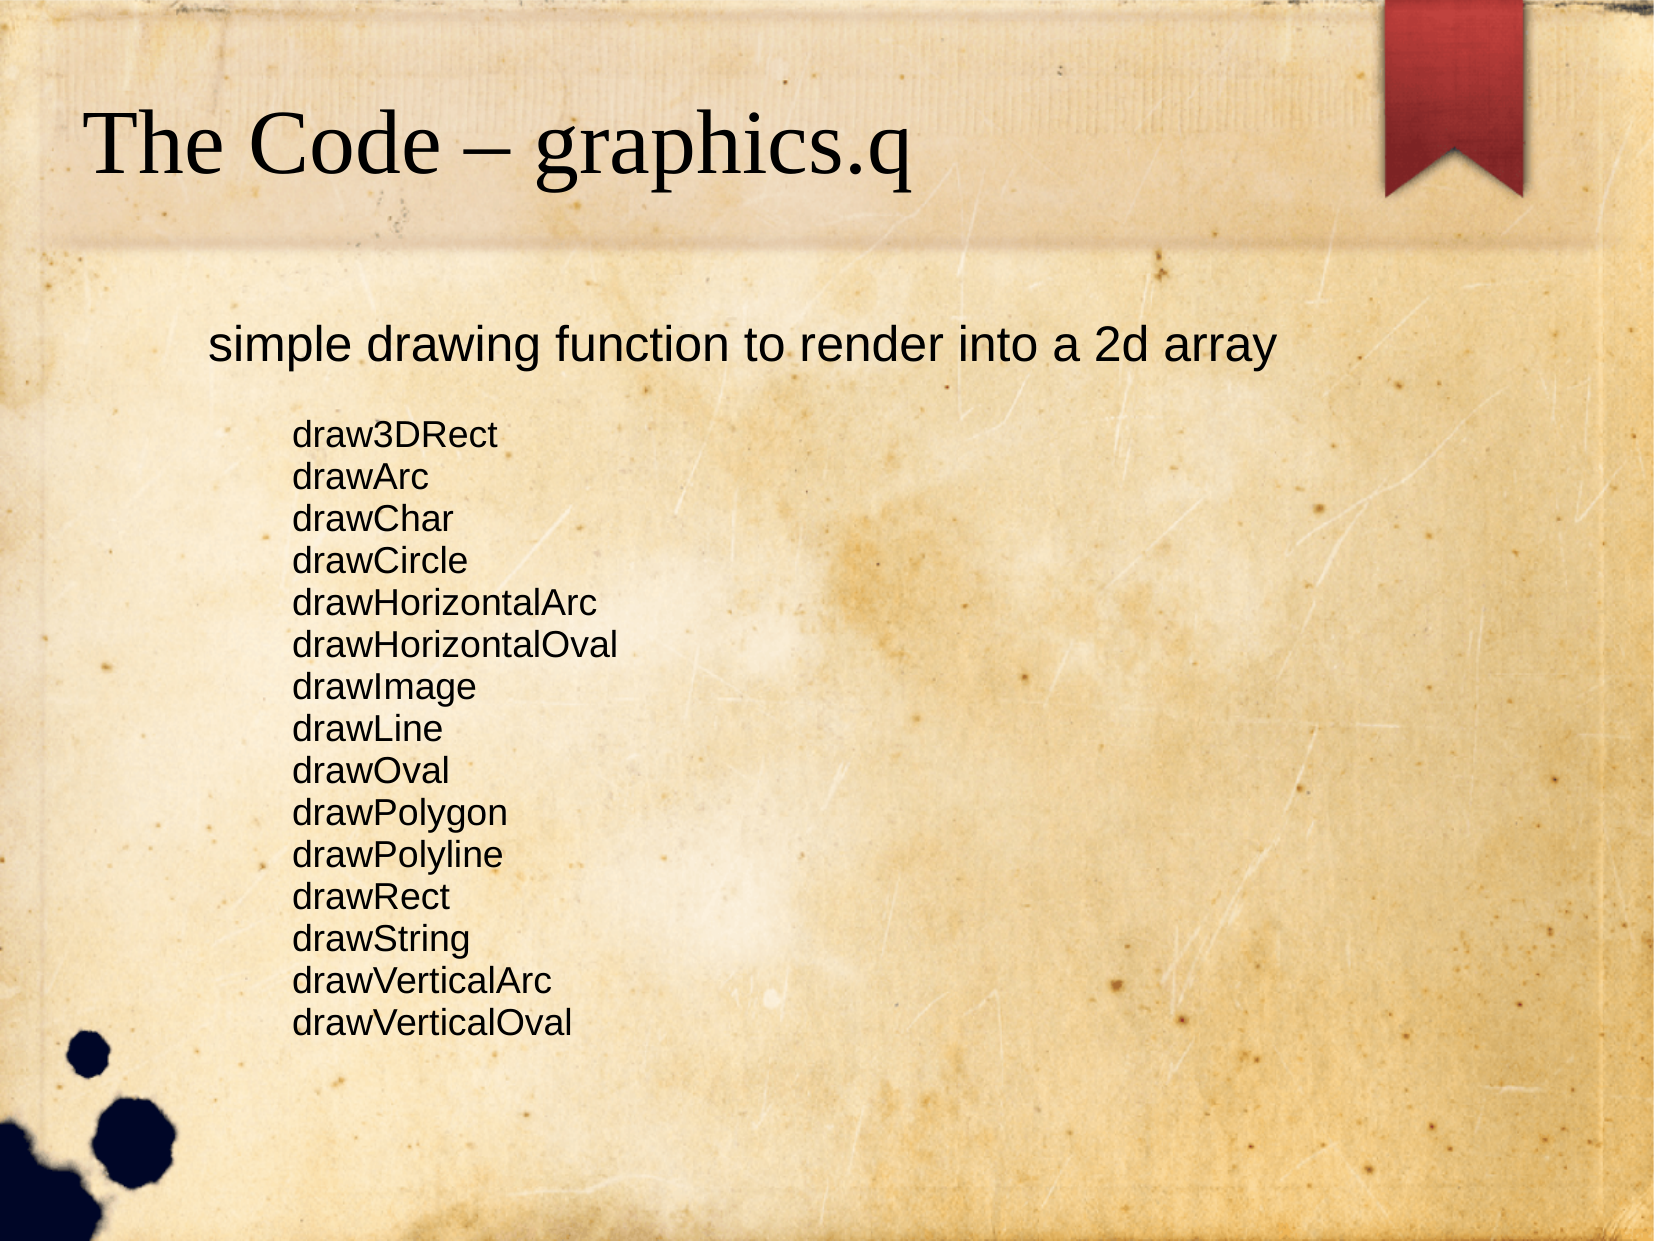

# The Code – graphics.q
simple drawing function to render into a 2d array
 draw3DRect
 drawArc
 drawChar
 drawCircle
 drawHorizontalArc
 drawHorizontalOval
 drawImage
 drawLine
 drawOval
 drawPolygon
 drawPolyline
 drawRect
 drawString
 drawVerticalArc
 drawVerticalOval